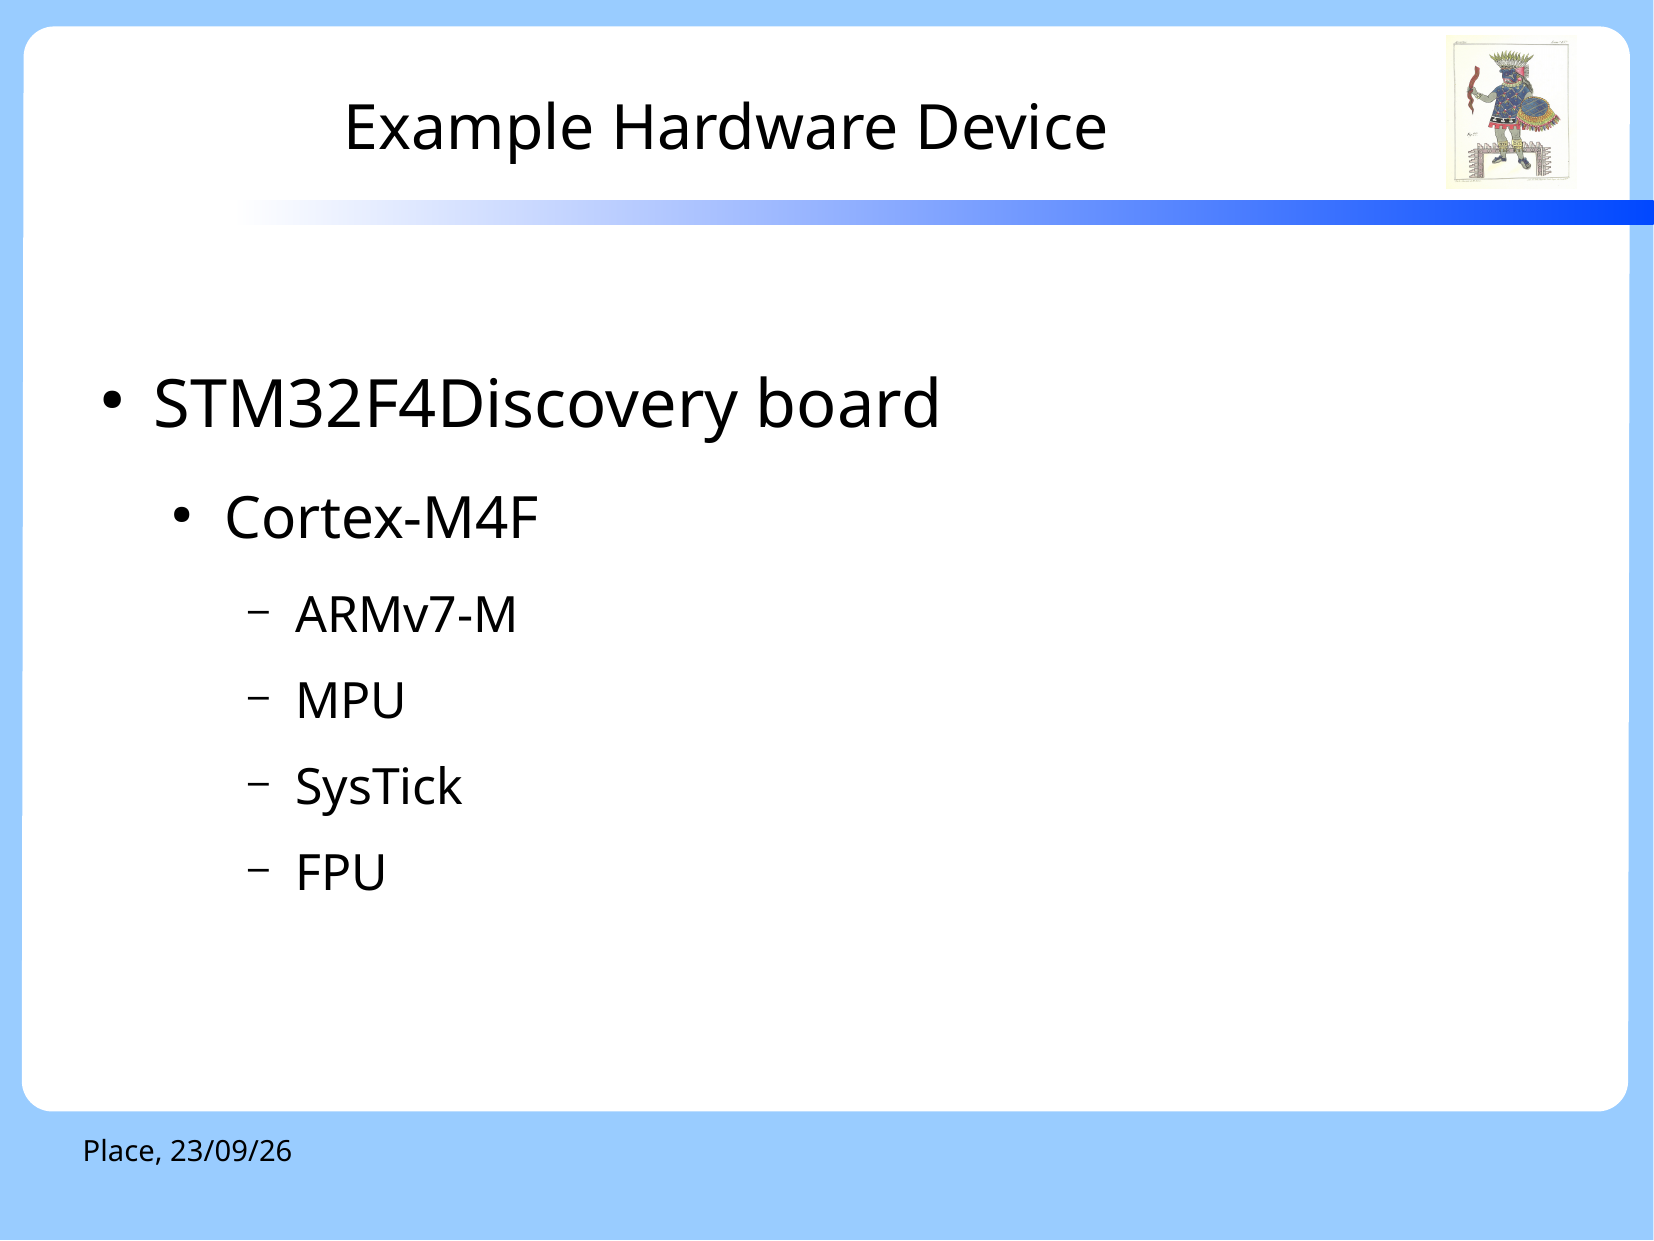

# Example Hardware Device
STM32F4Discovery board
Cortex-M4F
ARMv7-M
MPU
SysTick
FPU